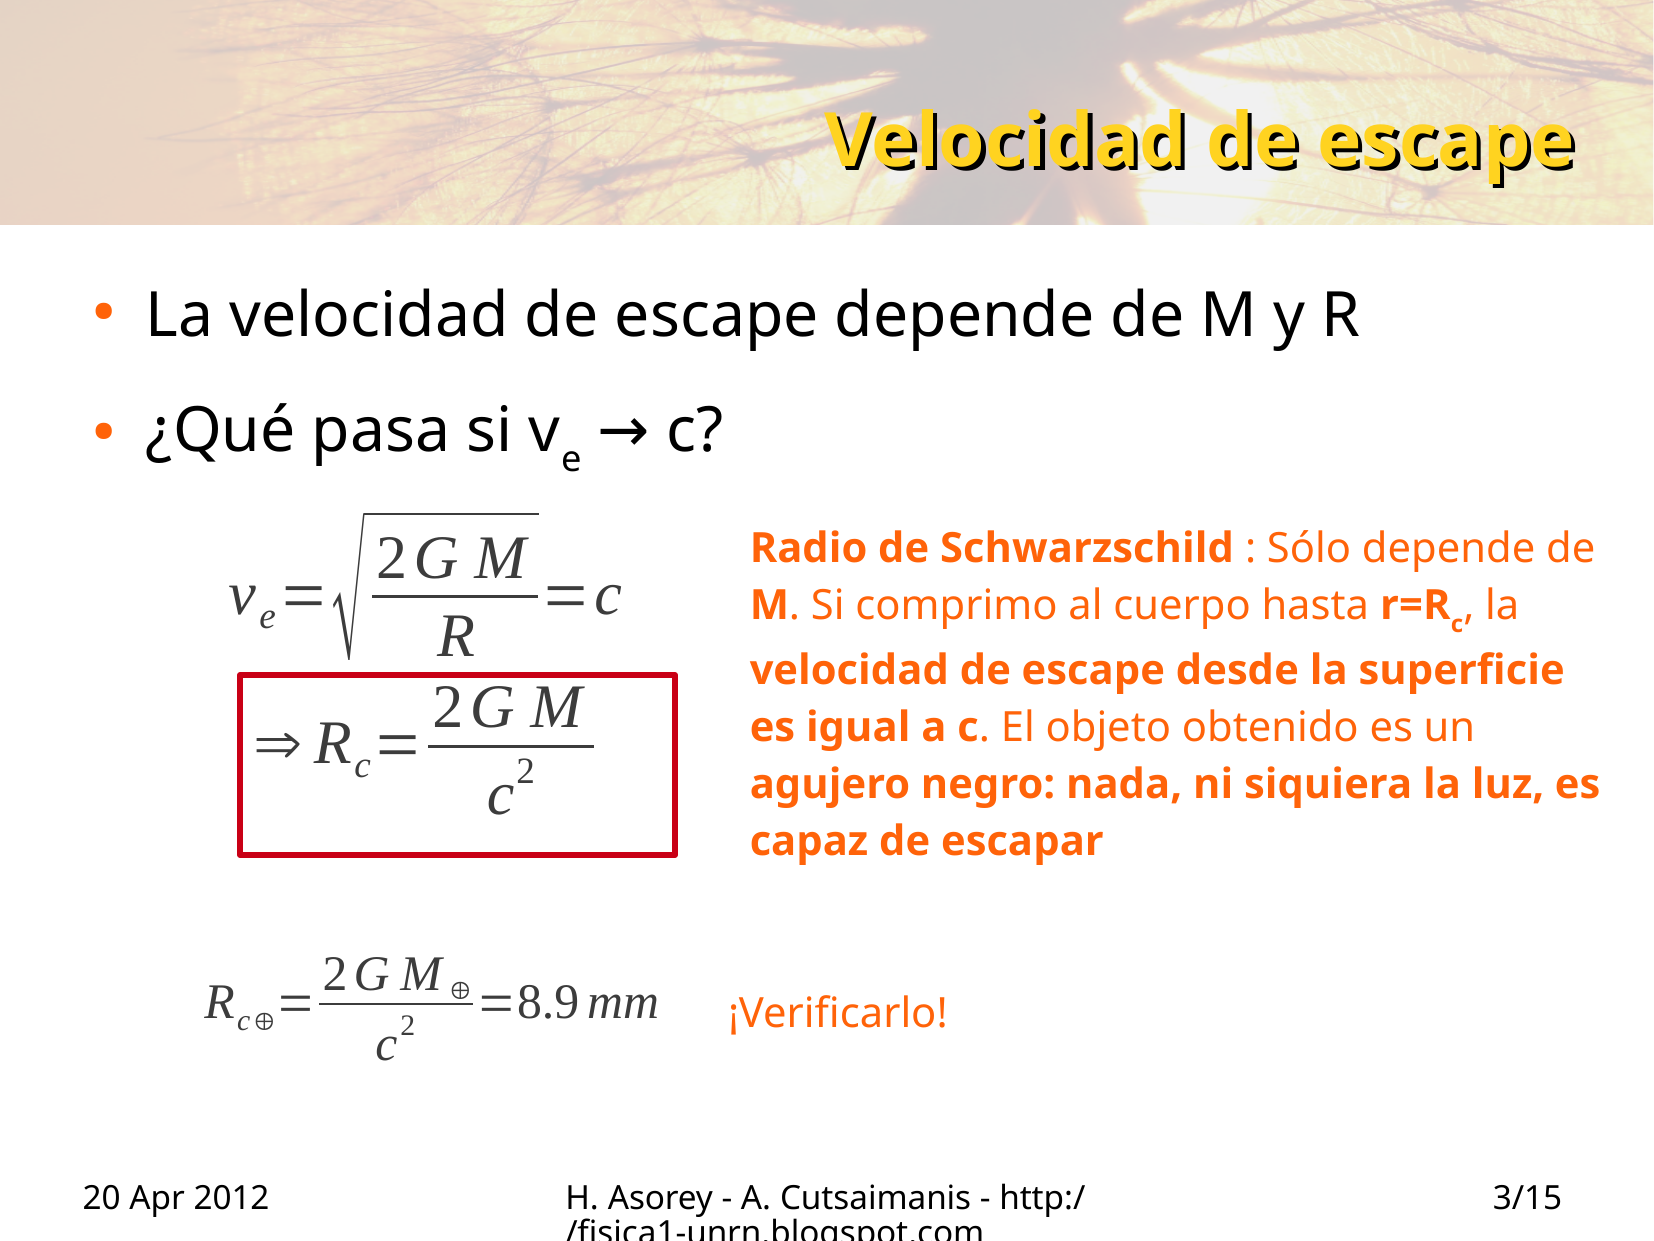

# Velocidad de escape
La velocidad de escape depende de M y R
¿Qué pasa si ve → c?
Radio de Schwarzschild : Sólo depende de M. Si comprimo al cuerpo hasta r=Rc, la velocidad de escape desde la superficie es igual a c. El objeto obtenido es un agujero negro: nada, ni siquiera la luz, es capaz de escapar
¡Verificarlo!
20 Apr 2012
H. Asorey - A. Cutsaimanis - http://fisica1-unrn.blogspot.com
3